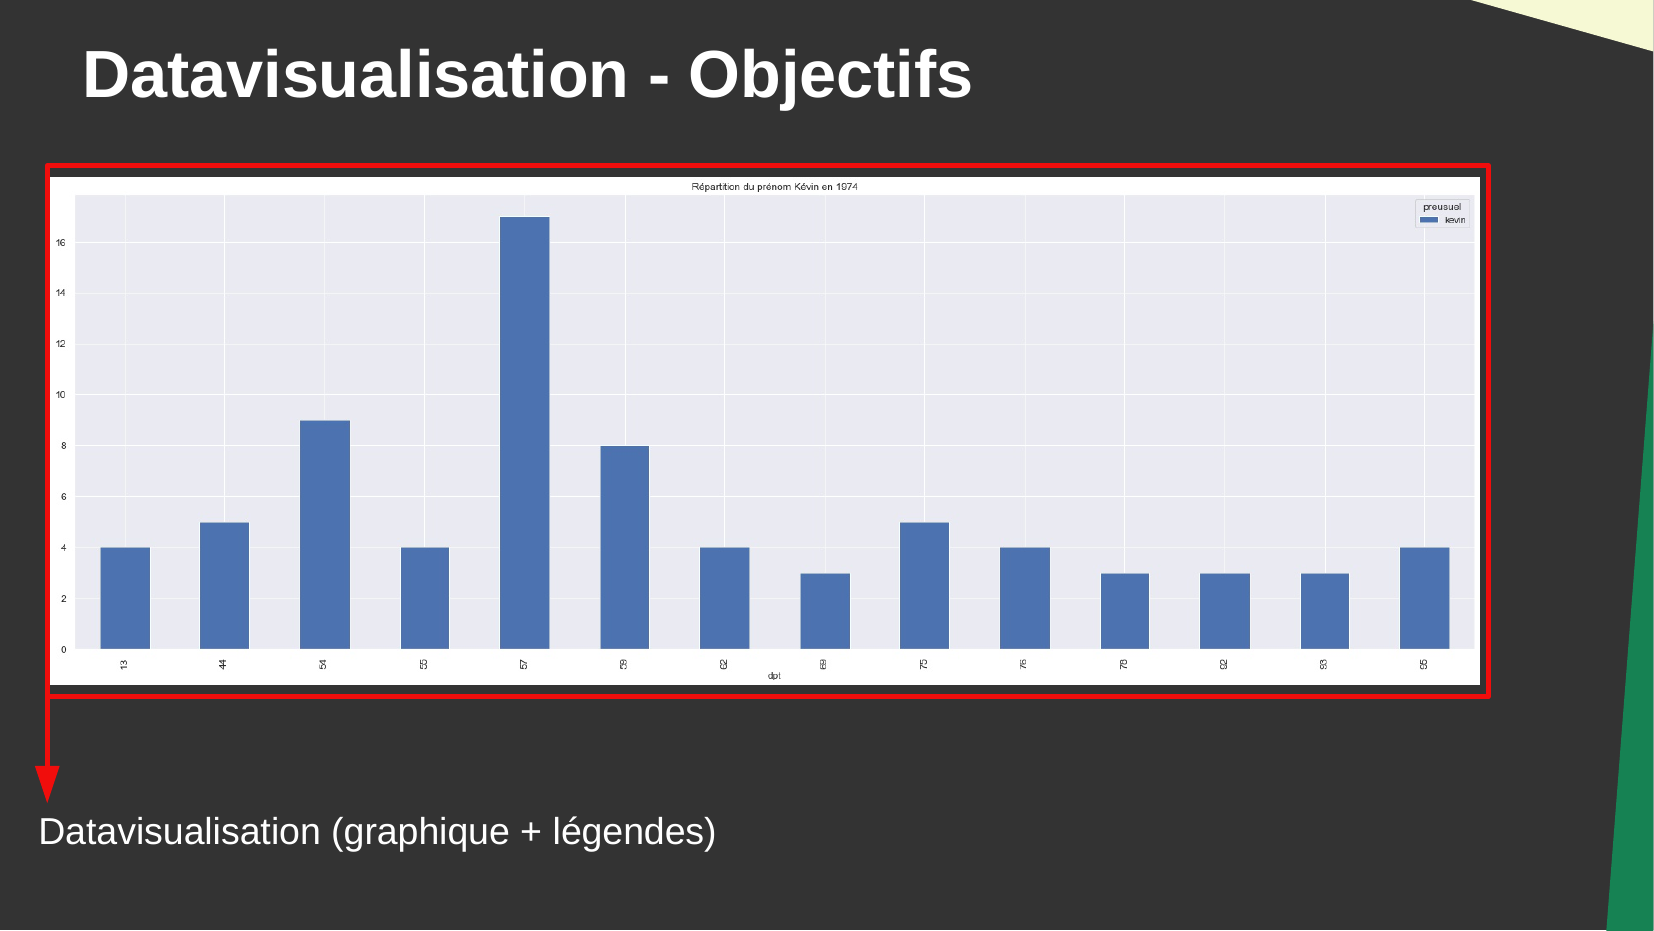

# Datavisualisation - Objectifs
Datavisualisation (graphique + légendes)